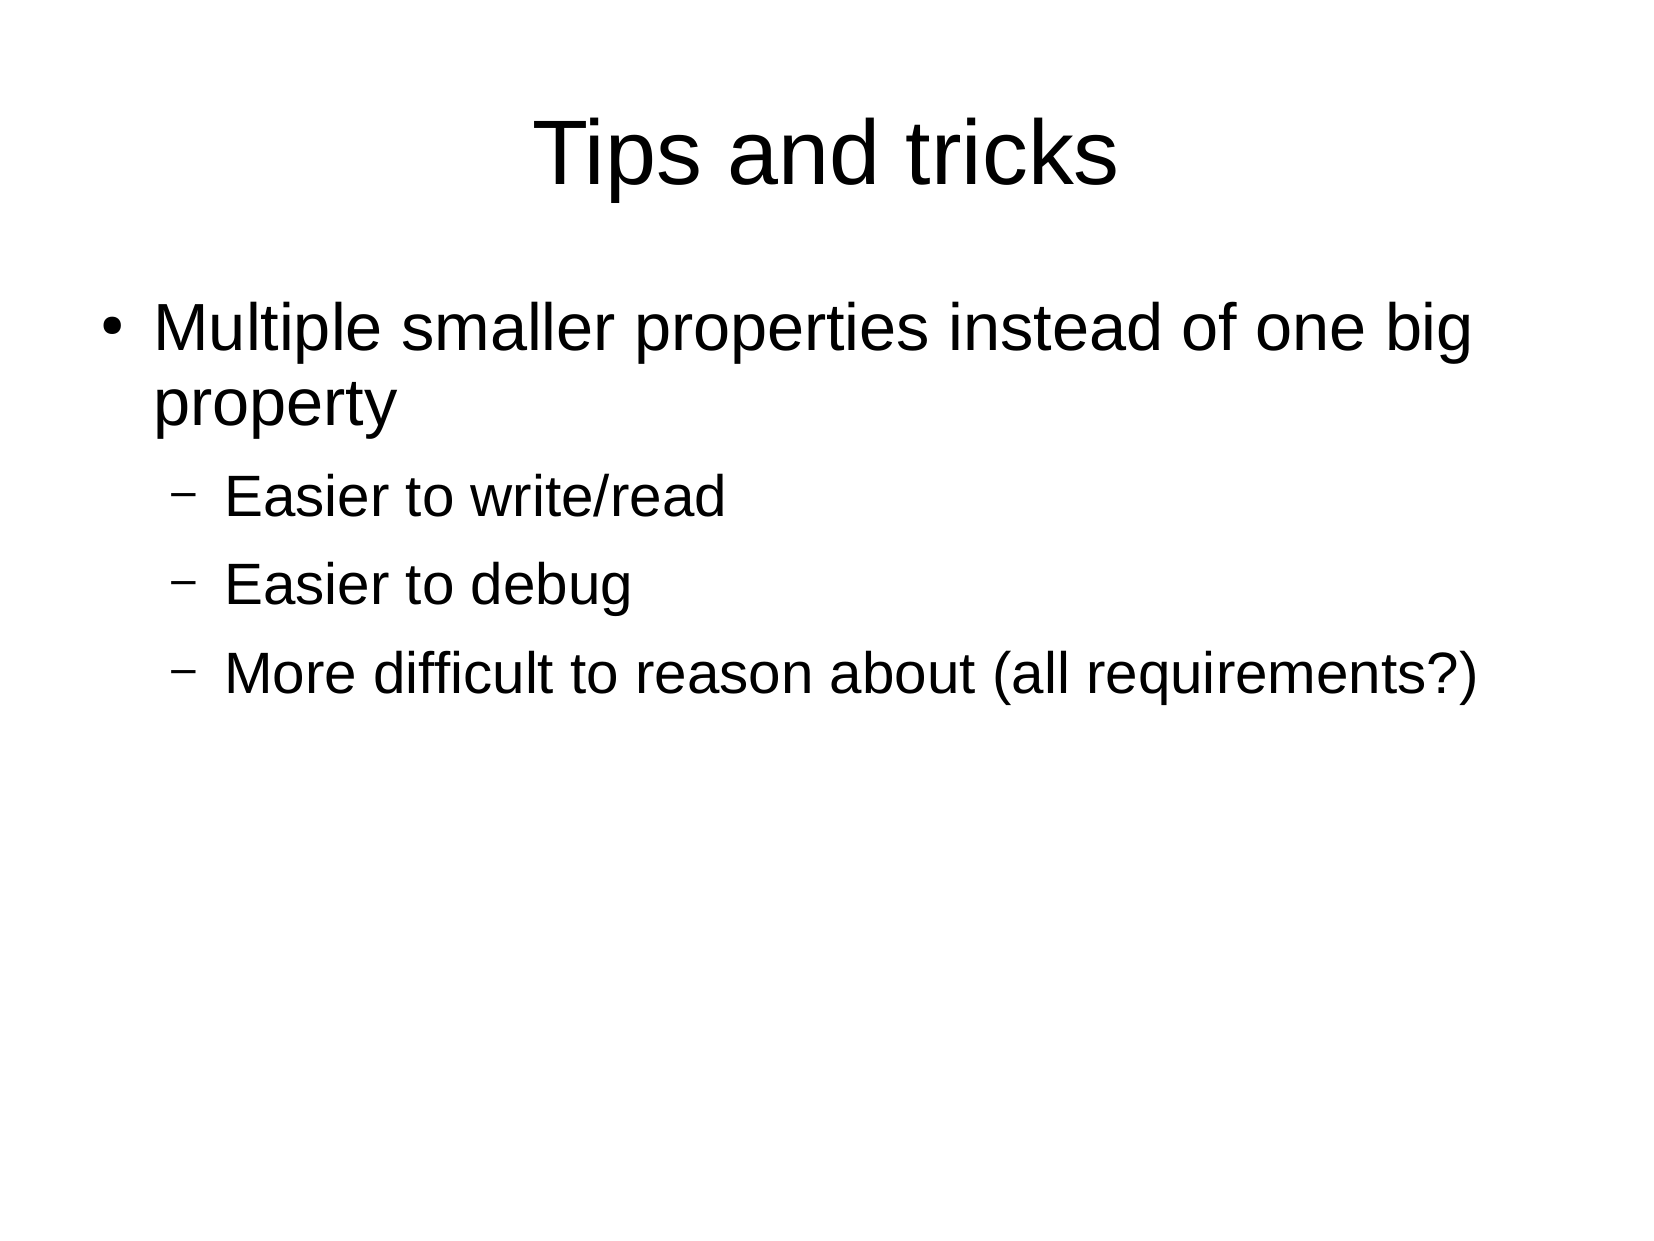

# Tips and tricks
Multiple smaller properties instead of one big property
Easier to write/read
Easier to debug
More difficult to reason about (all requirements?)